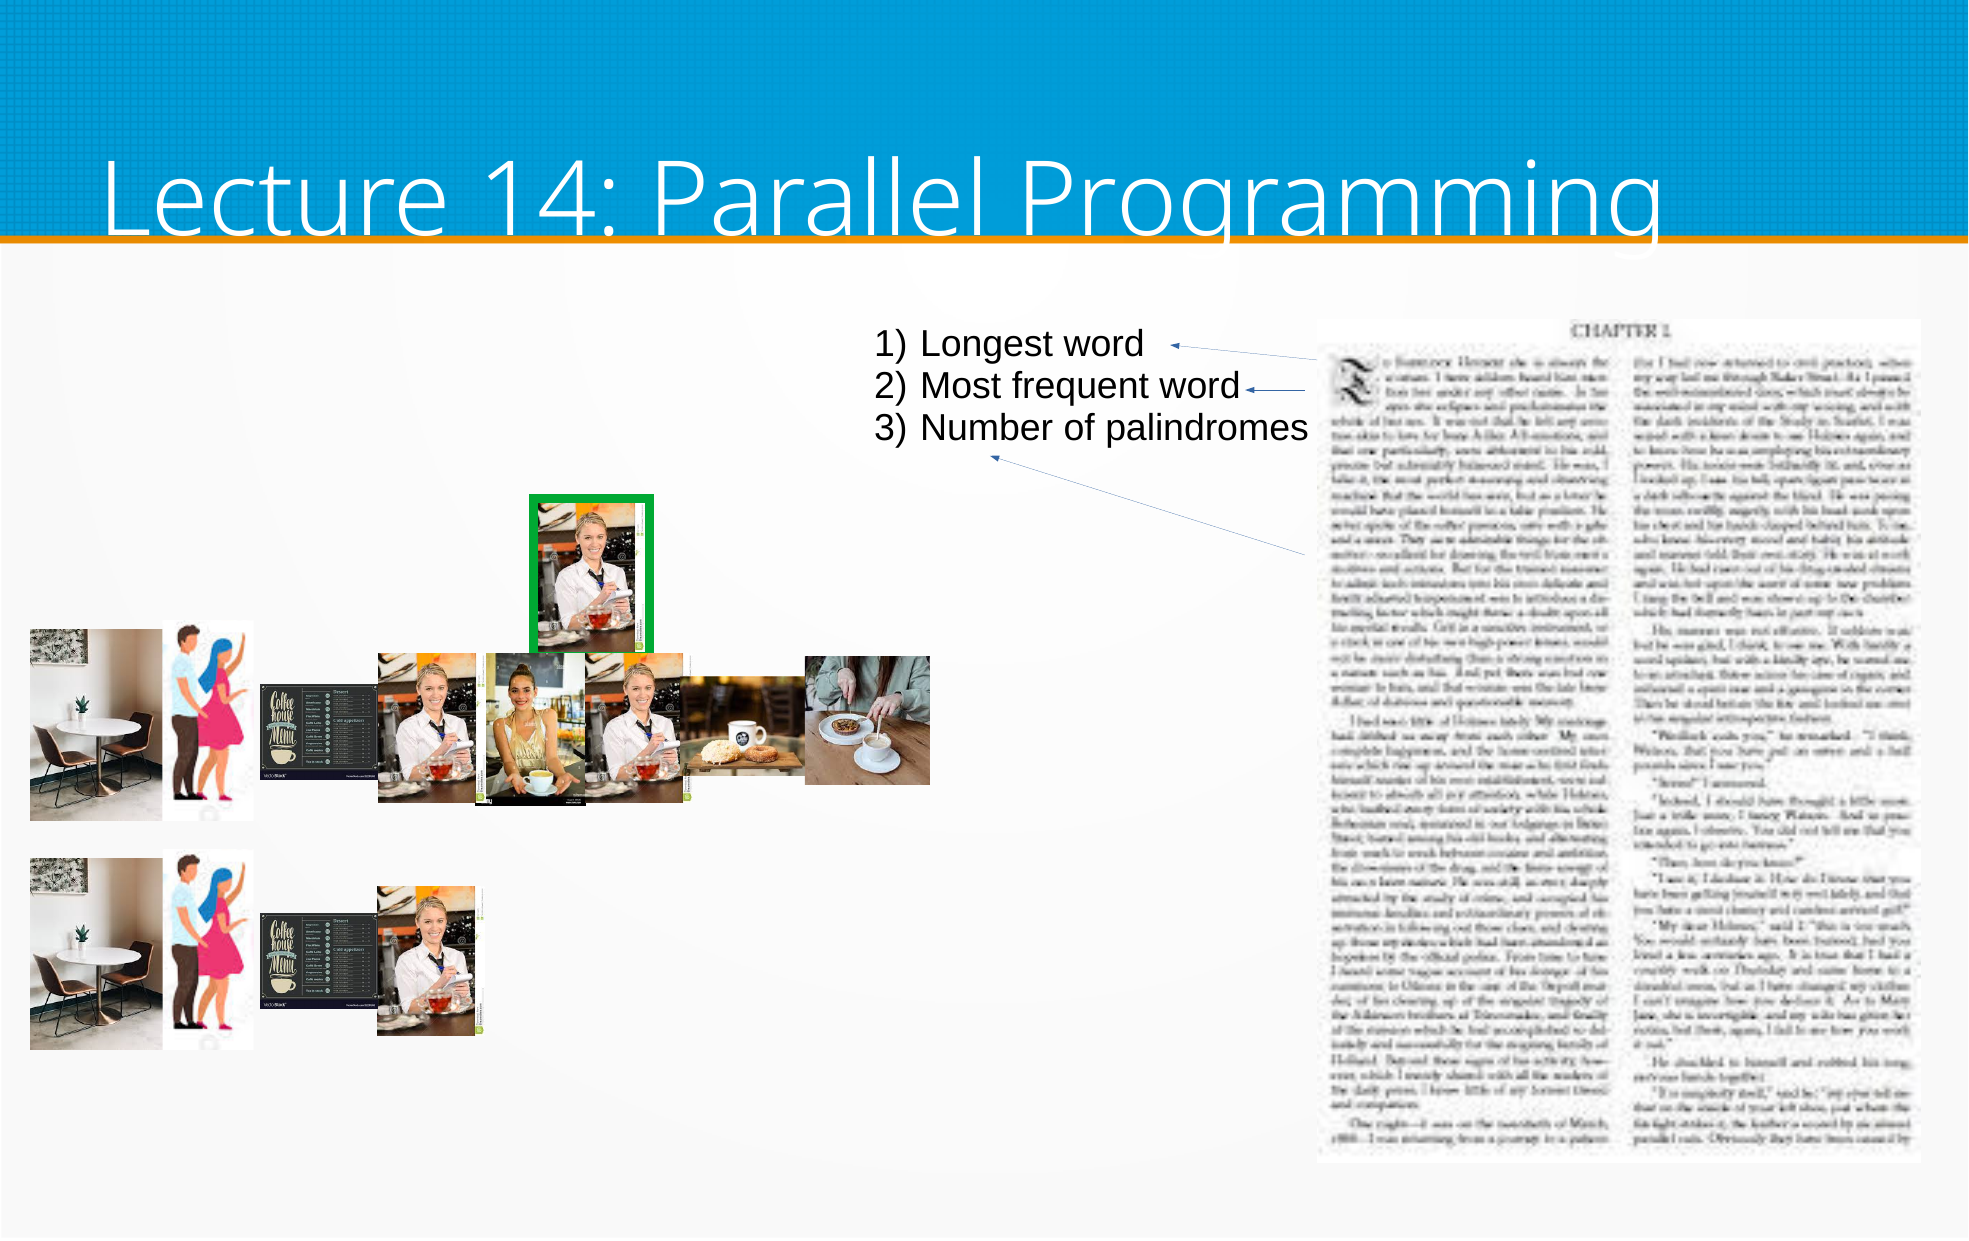

# Lecture 14: Parallel Programming
 Longest word
 Most frequent word
 Number of palindromes